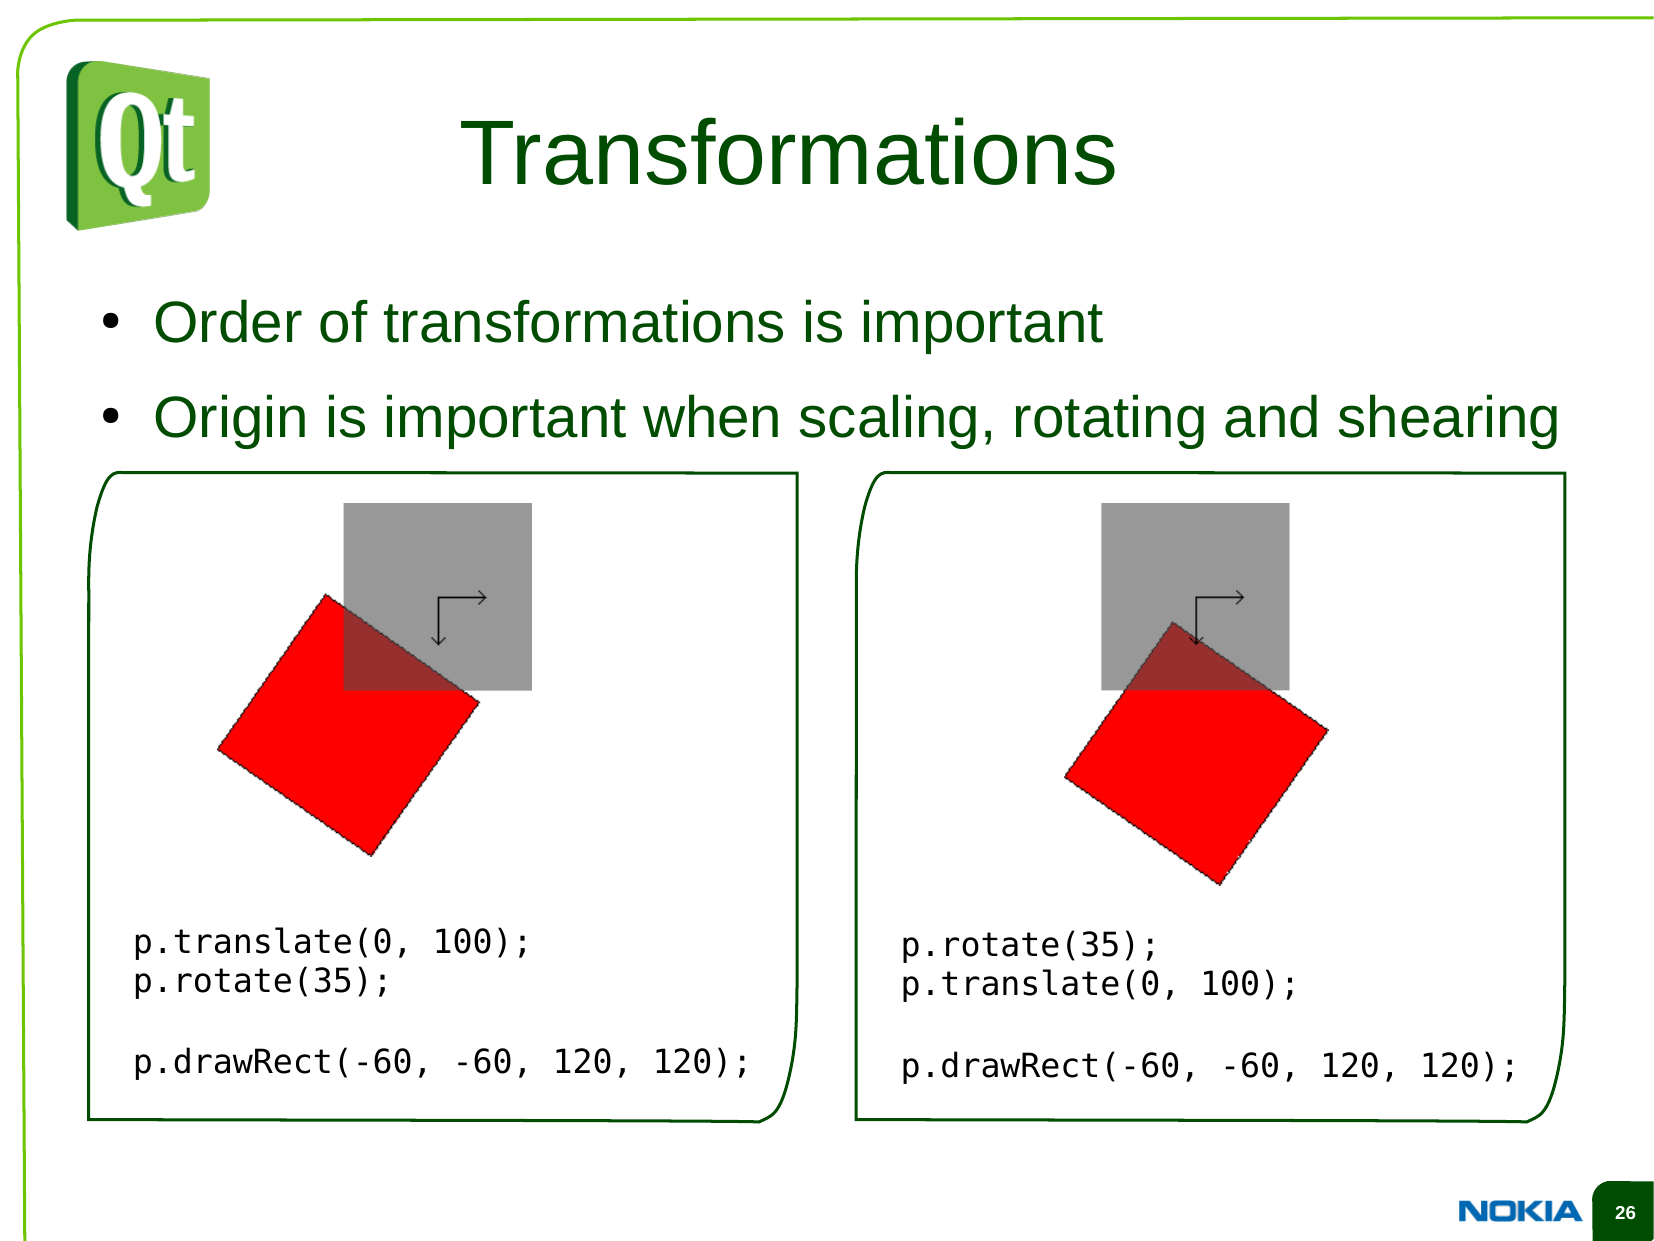

# Transformations
Order of transformations is important
Origin is important when scaling, rotating and shearing
p.translate(0, 100);
p.rotate(35);
p.drawRect(-60, -60, 120, 120);
p.rotate(35);
p.translate(0, 100);
p.drawRect(-60, -60, 120, 120);